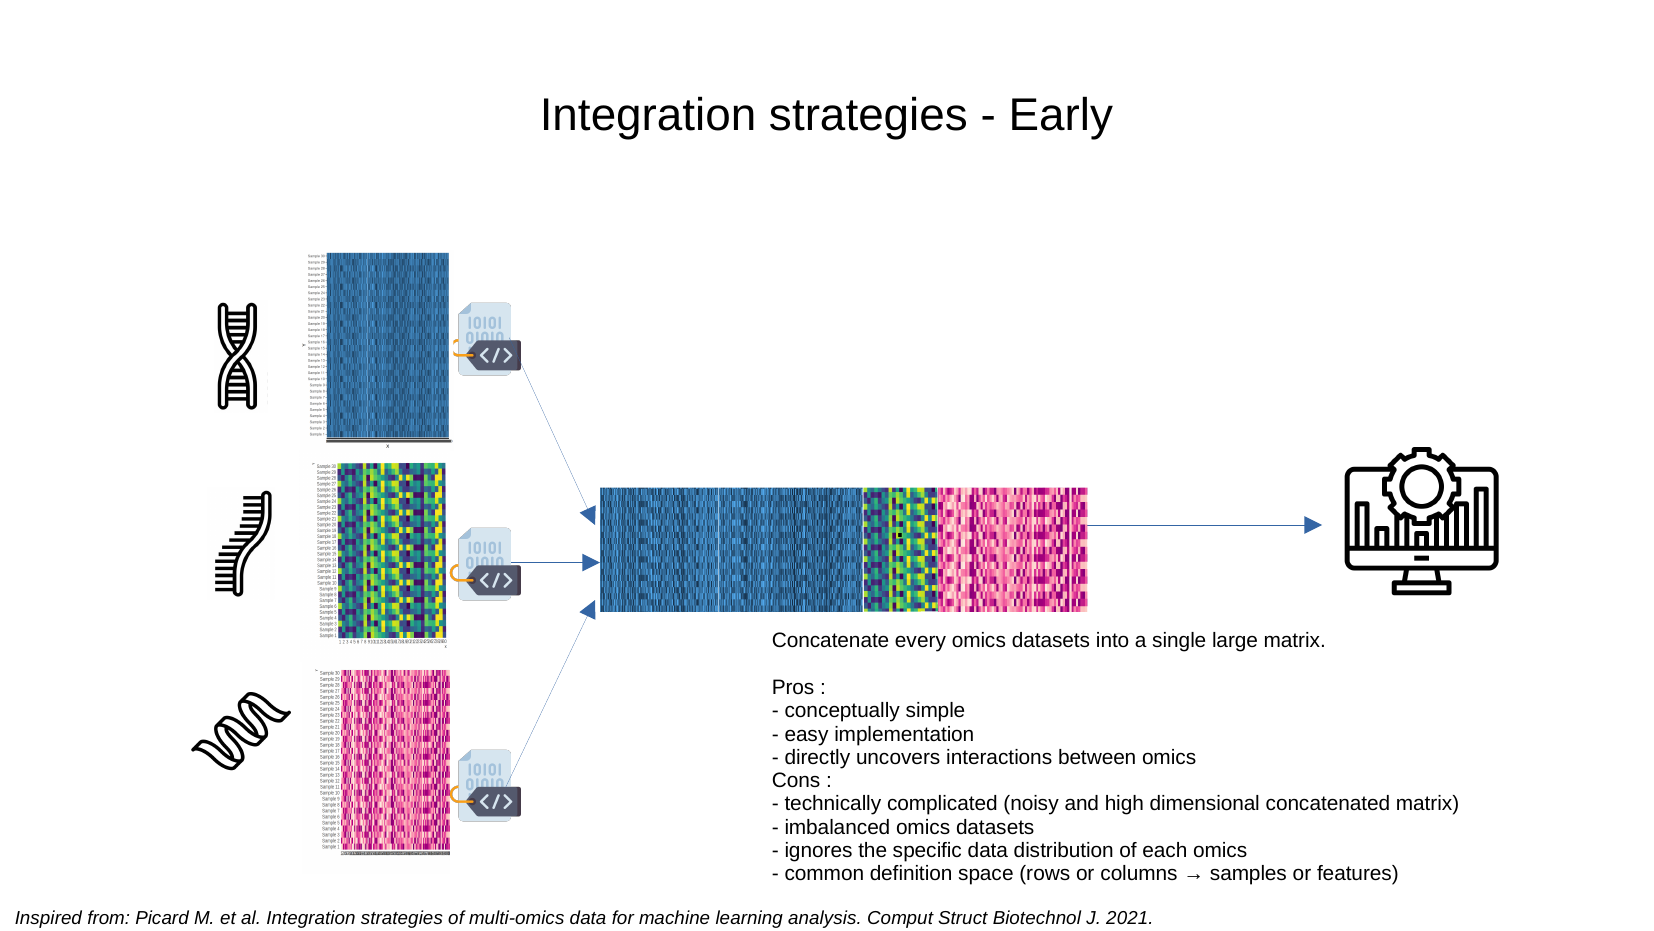

# Integration strategies - Early
.
Concatenate every omics datasets into a single large matrix.
Pros :
- conceptually simple
- easy implementation
- directly uncovers interactions between omics
Cons :
- technically complicated (noisy and high dimensional concatenated matrix)
- imbalanced omics datasets
- ignores the specific data distribution of each omics
- common definition space (rows or columns → samples or features)
Inspired from: Picard M. et al. Integration strategies of multi-omics data for machine learning analysis. Comput Struct Biotechnol J. 2021.